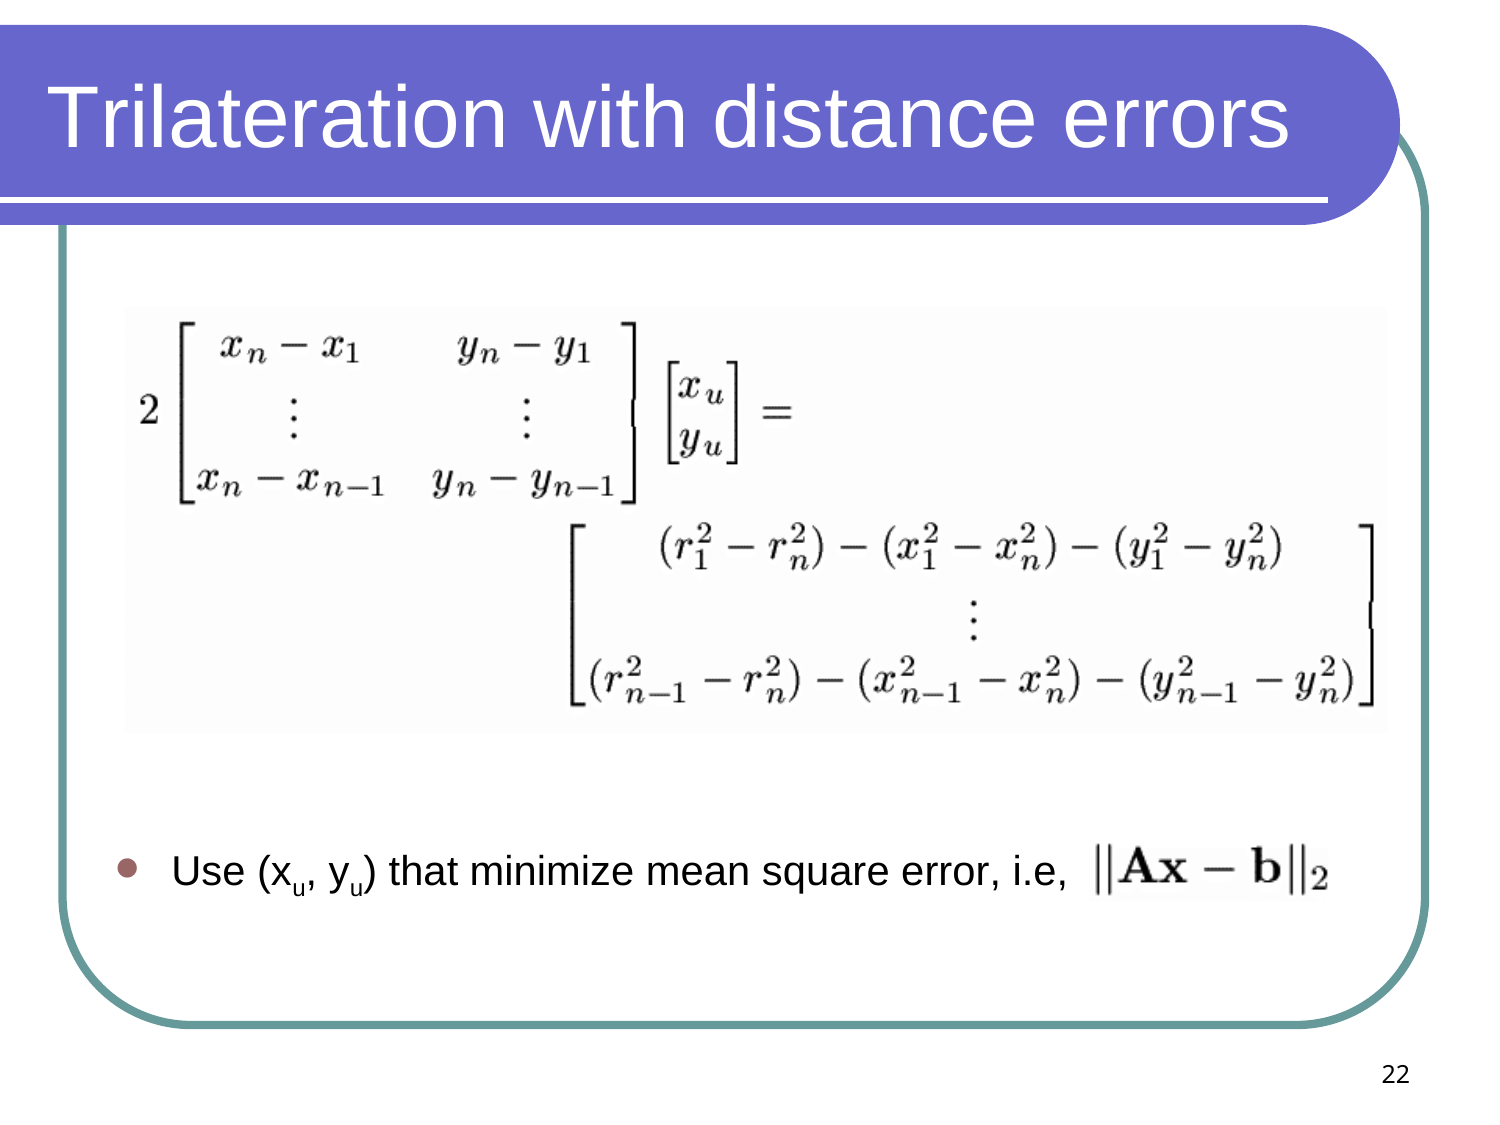

# Trilateration with distance errors
Use (xu, yu) that minimize mean square error, i.e,